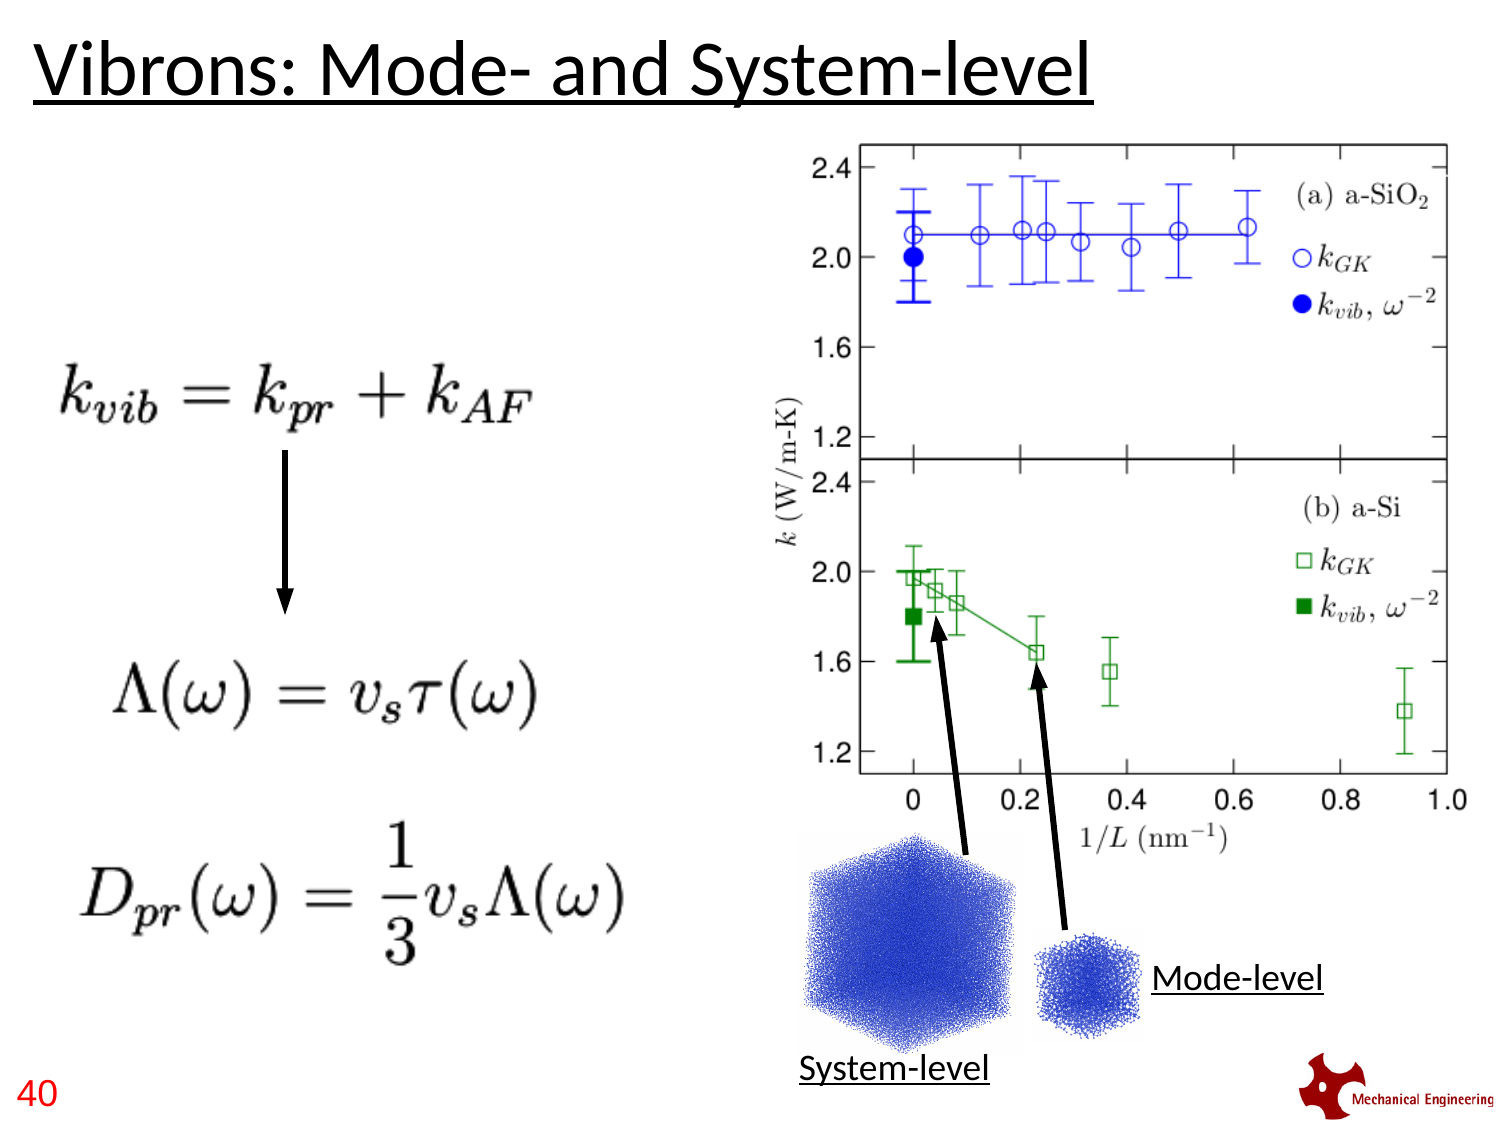

# Vibrons: Mode- and System-level
Mode-level
System-level